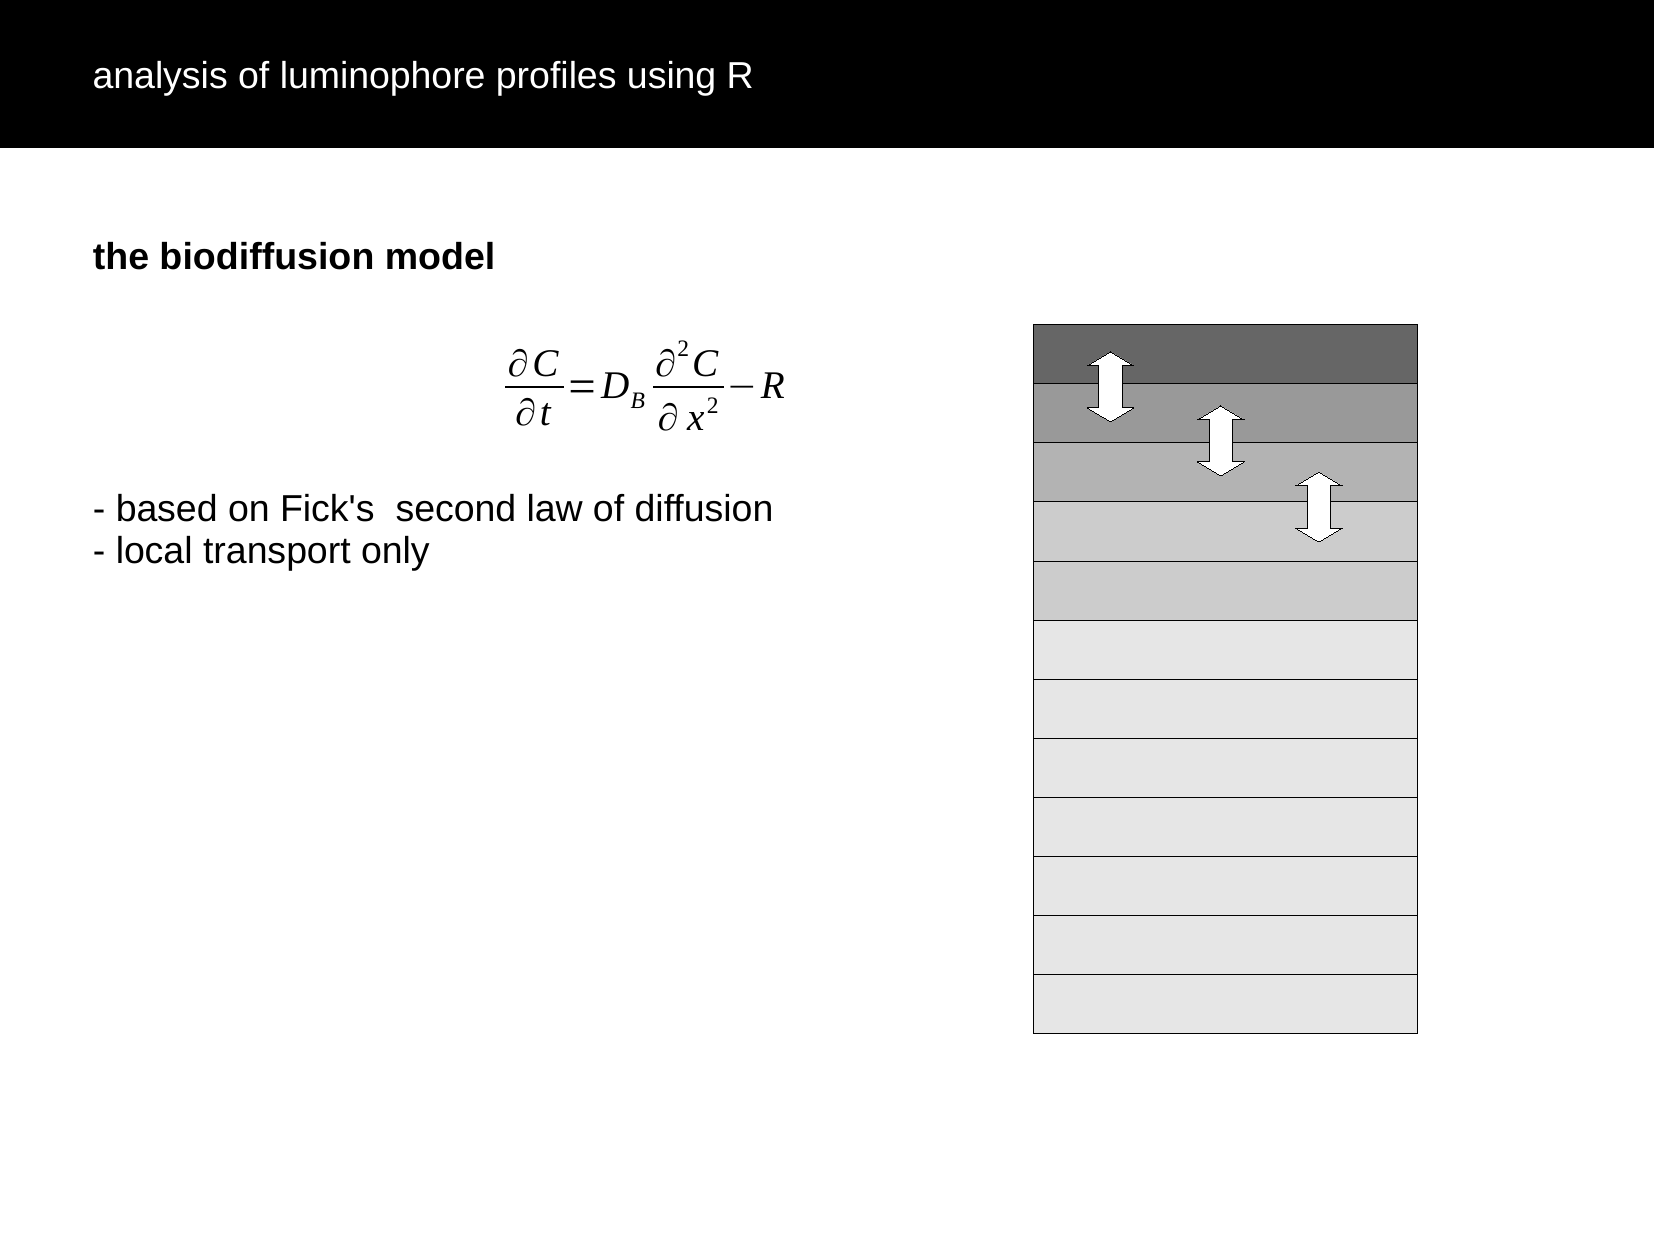

analysis of luminophore profiles using R
the biodiffusion model
- based on Fick's second law of diffusion
- local transport only